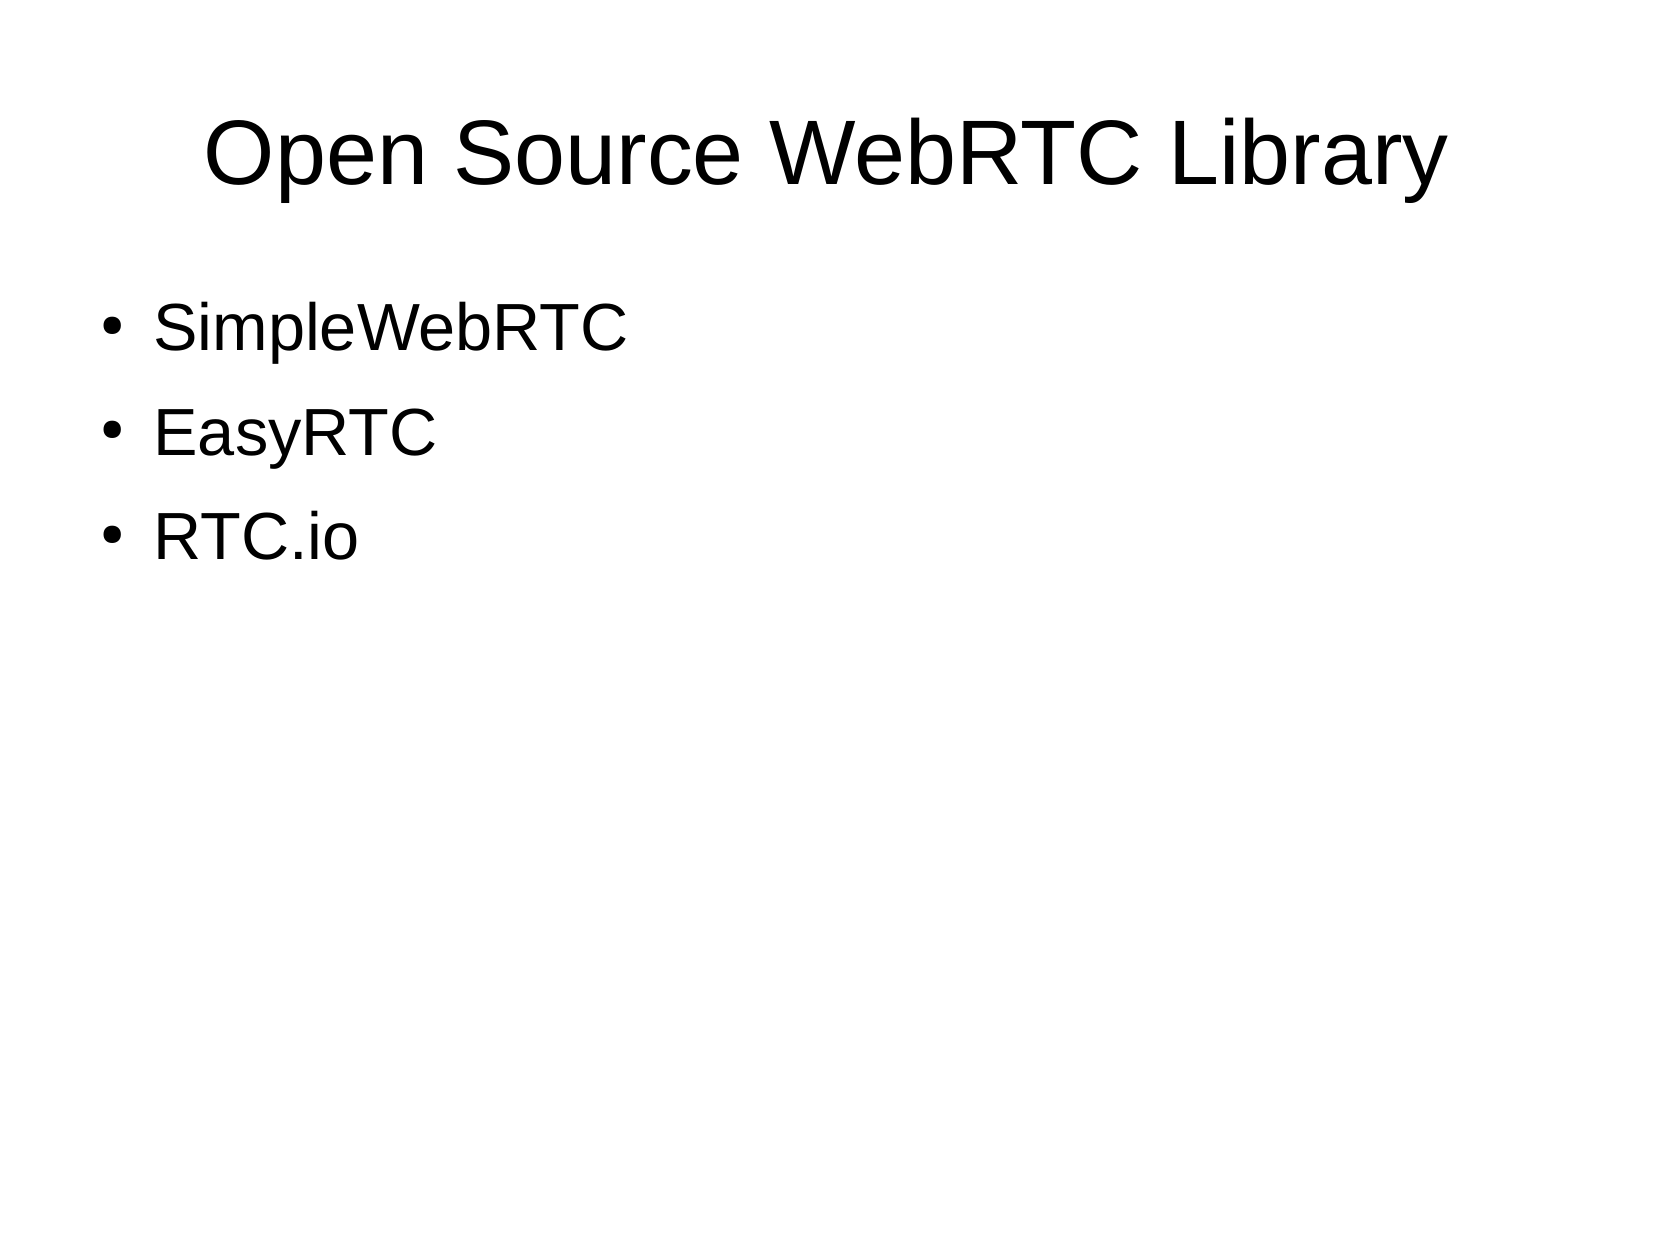

# Open Source WebRTC Library
SimpleWebRTC
EasyRTC
RTC.io